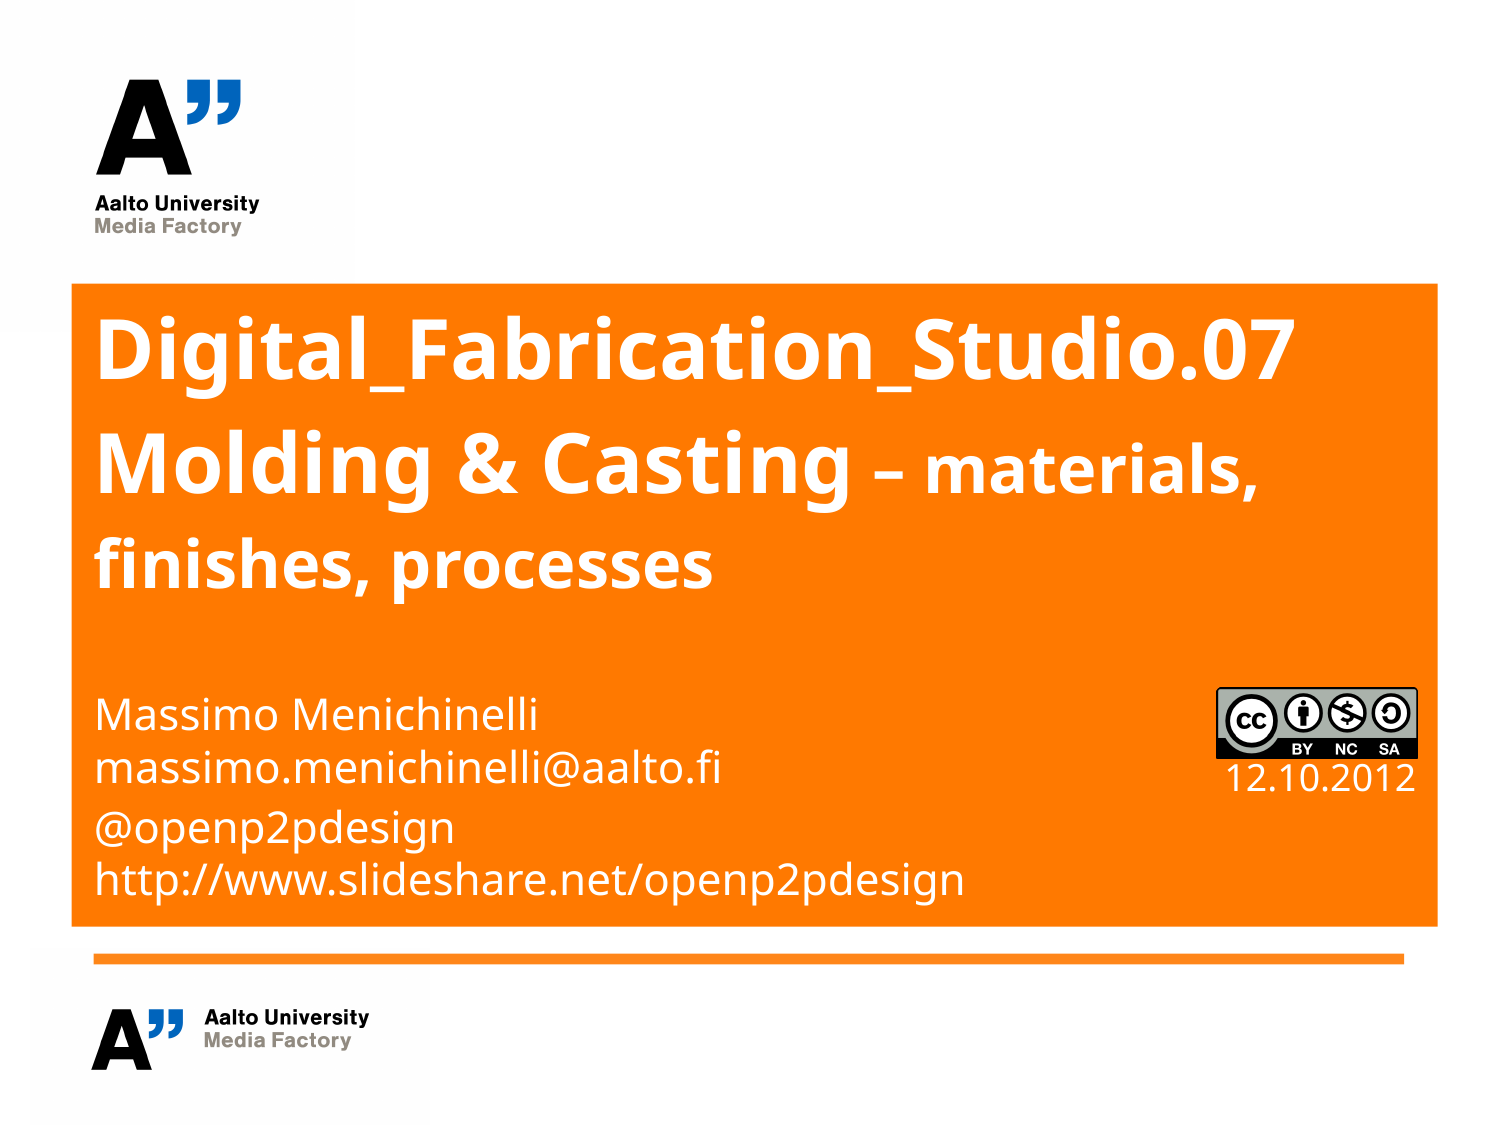

#
Digital_Fabrication_Studio.07
Molding & Casting – materials, finishes, processes
Massimo Menichinelli
massimo.menichinelli@aalto.fi
@openp2pdesign
http://www.slideshare.net/openp2pdesign
12.10.2012